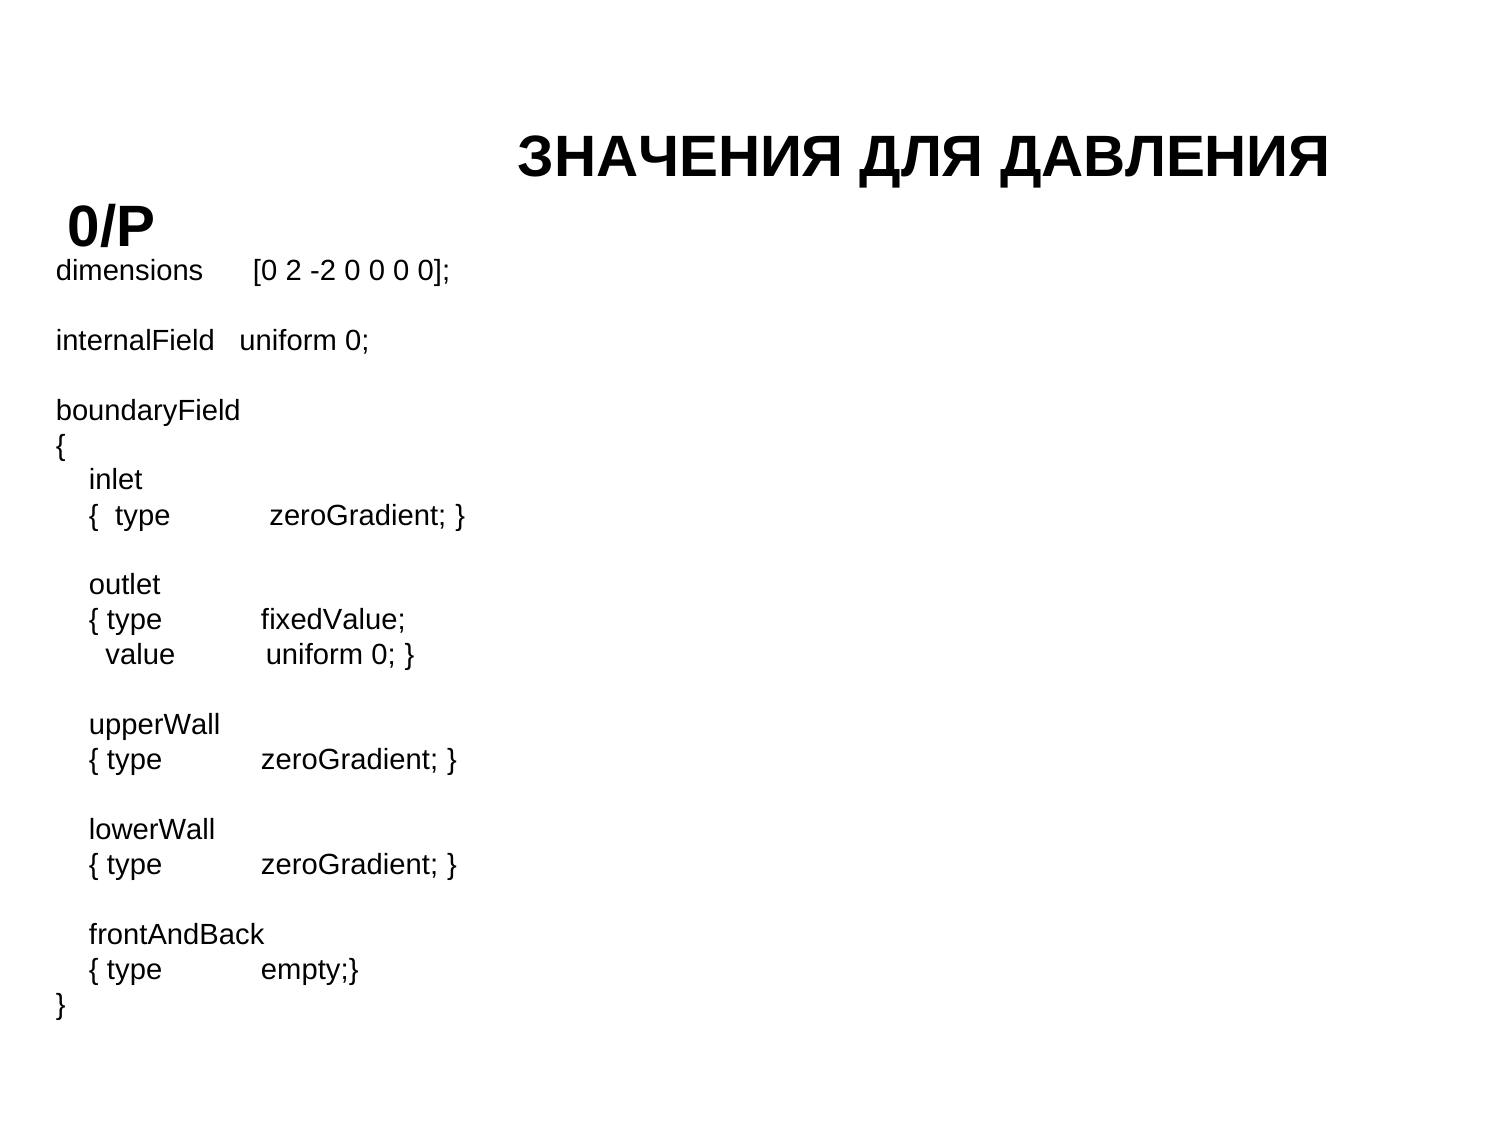

ЗНАЧЕНИЯ ДЛЯ ДАВЛЕНИЯ 0/P
dimensions [0 2 -2 0 0 0 0];
internalField uniform 0;
boundaryField
{
 inlet
 { type zeroGradient; }
 outlet
 { type fixedValue;
 value uniform 0; }
 upperWall
 { type zeroGradient; }
 lowerWall
 { type zeroGradient; }
 frontAndBack
 { type empty;}
}